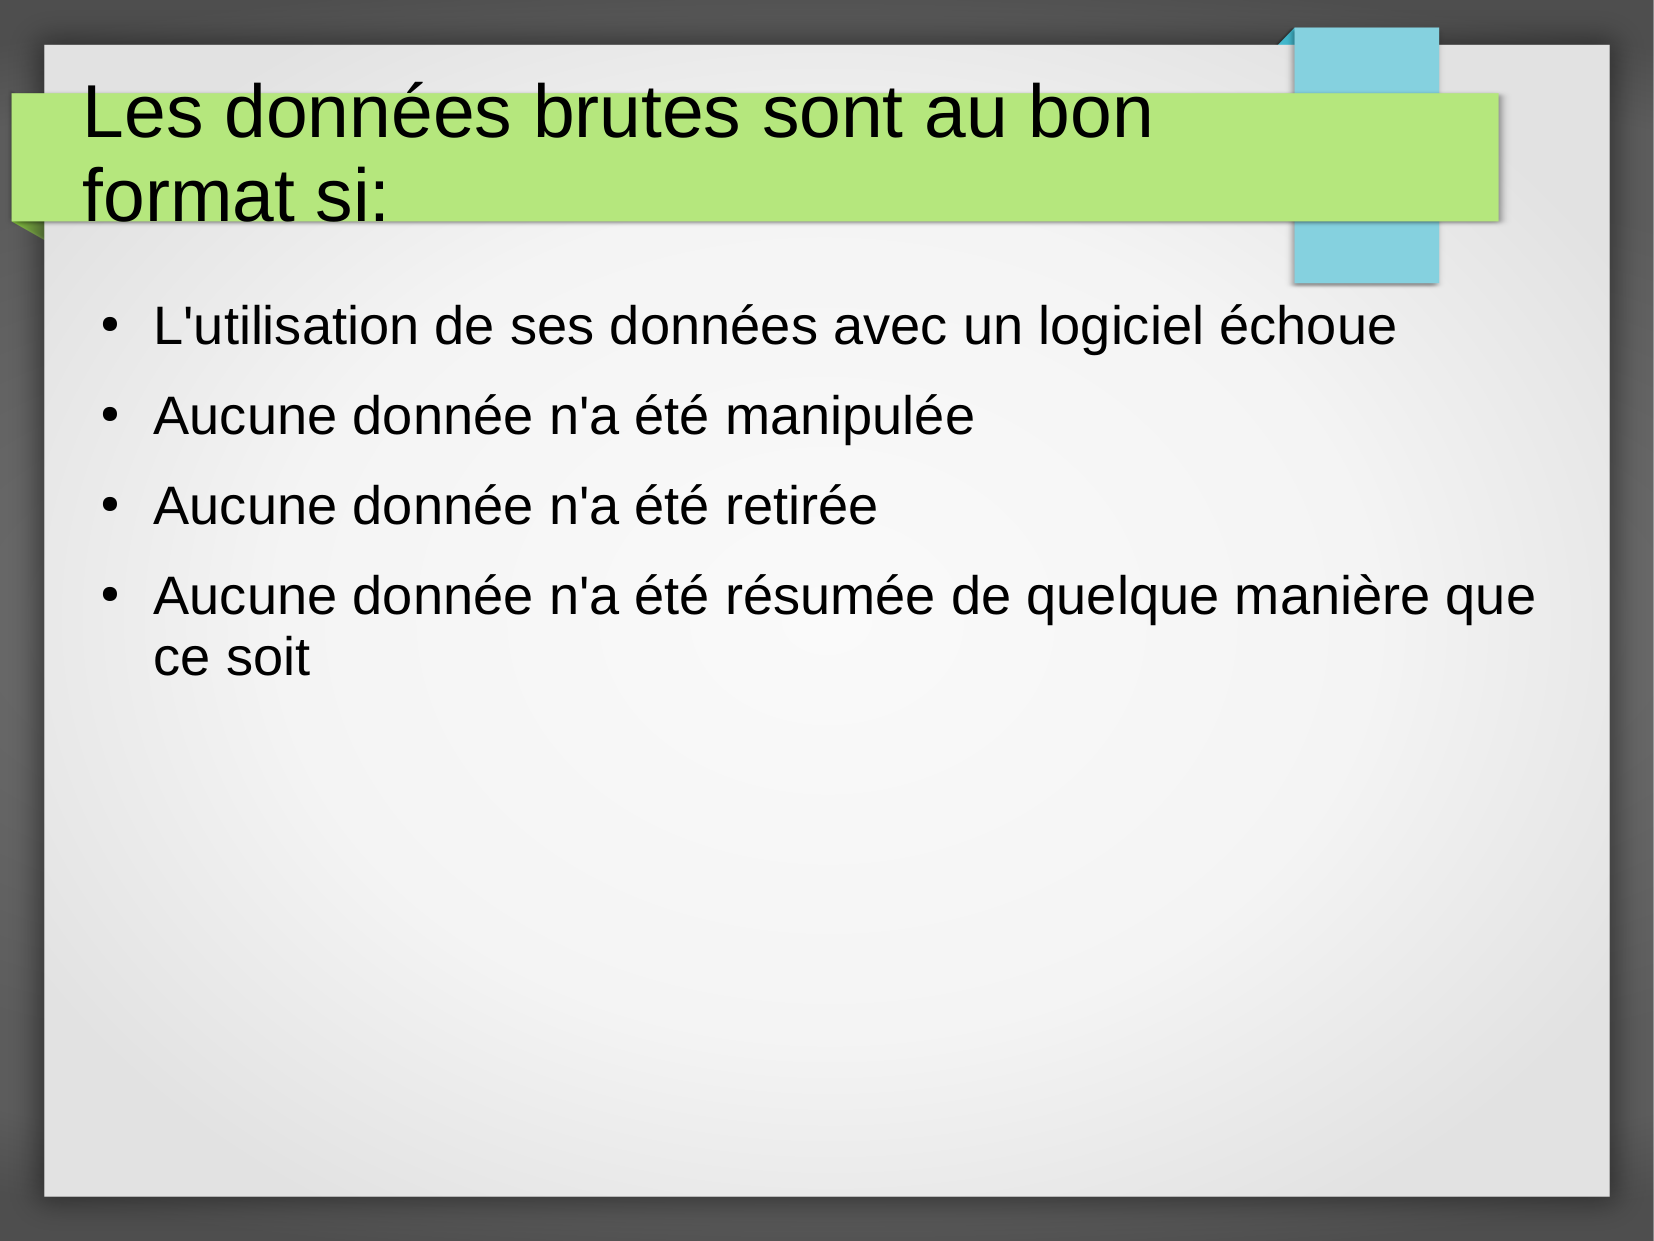

# Les données brutes sont au bon format si:
L'utilisation de ses données avec un logiciel échoue
Aucune donnée n'a été manipulée
Aucune donnée n'a été retirée
Aucune donnée n'a été résumée de quelque manière que ce soit